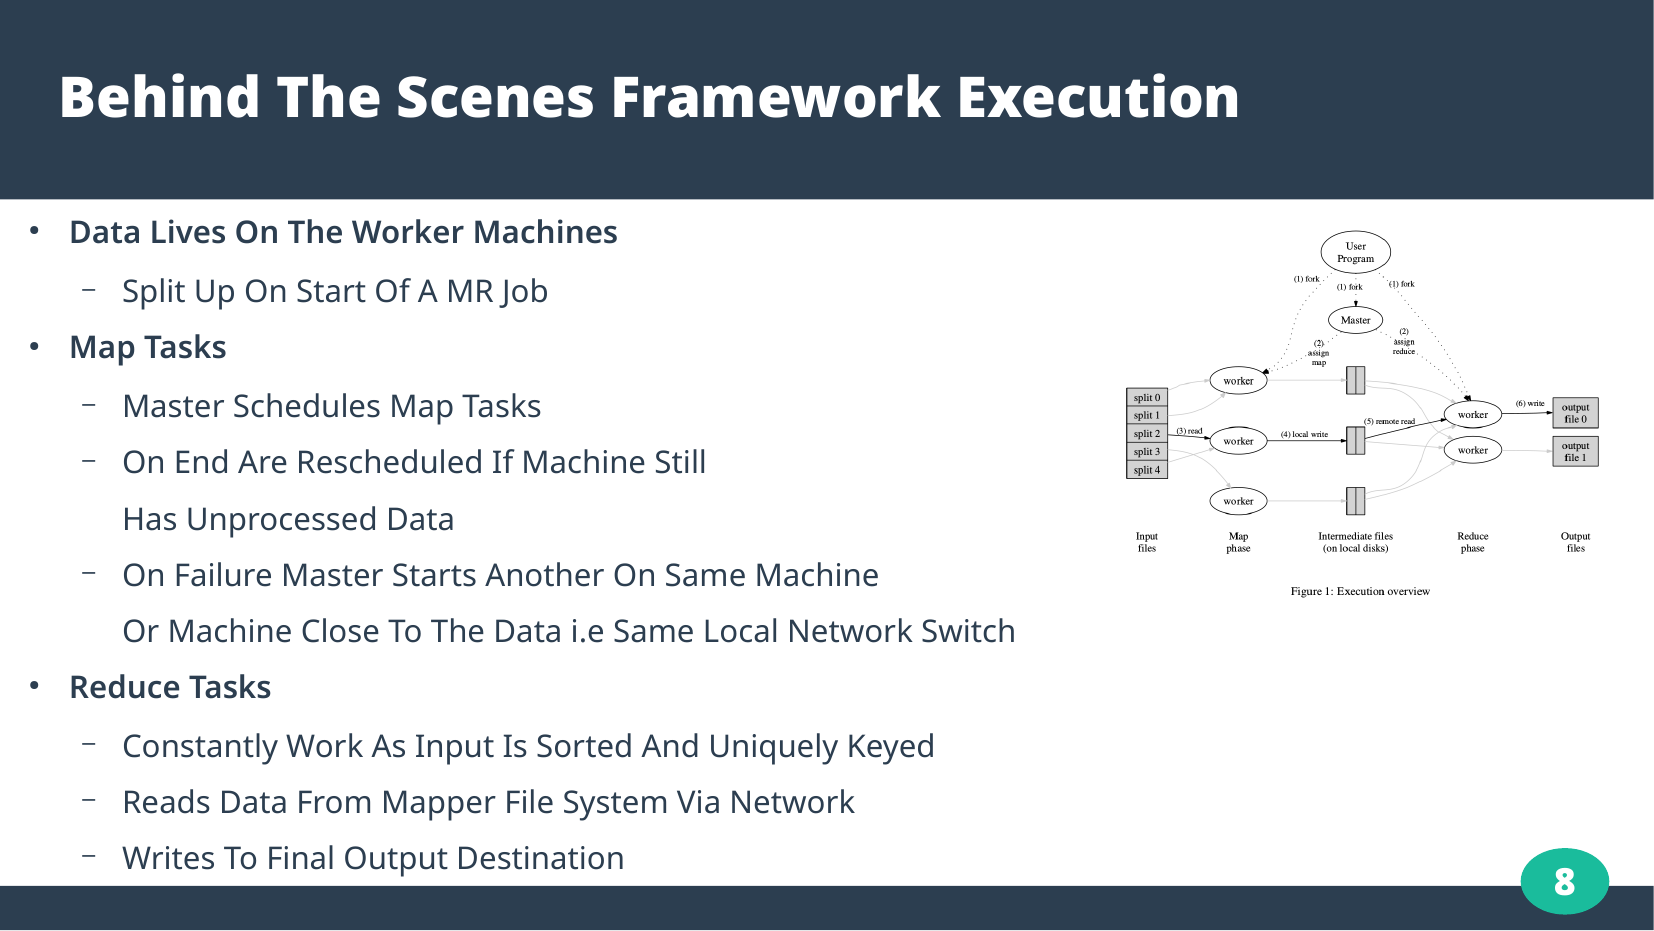

# Behind The Scenes Framework Execution
Data Lives On The Worker Machines
Split Up On Start Of A MR Job
Map Tasks
Master Schedules Map Tasks
On End Are Rescheduled If Machine Still
Has Unprocessed Data
On Failure Master Starts Another On Same Machine
Or Machine Close To The Data i.e Same Local Network Switch
Reduce Tasks
Constantly Work As Input Is Sorted And Uniquely Keyed
Reads Data From Mapper File System Via Network
Writes To Final Output Destination
8